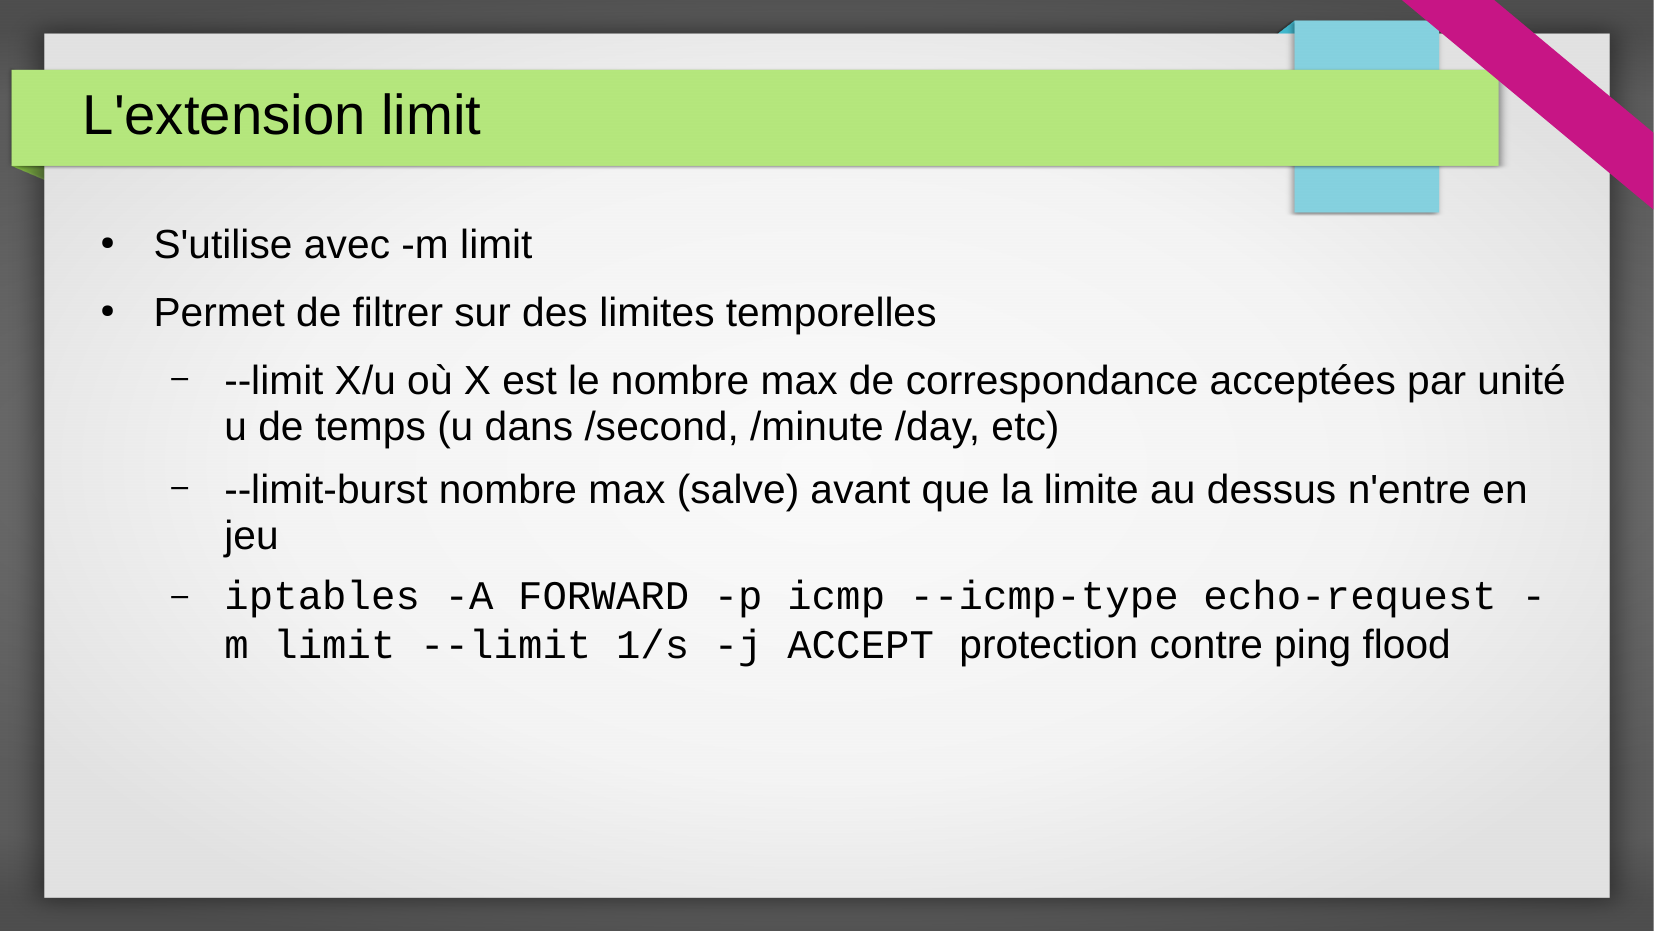

# L'extension limit
S'utilise avec -m limit
Permet de filtrer sur des limites temporelles
--limit X/u où X est le nombre max de correspondance acceptées par unité u de temps (u dans /second, /minute /day, etc)
--limit-burst nombre max (salve) avant que la limite au dessus n'entre en jeu
iptables -A FORWARD -p icmp --icmp-type echo-request -m limit --limit 1/s -j ACCEPT protection contre ping flood